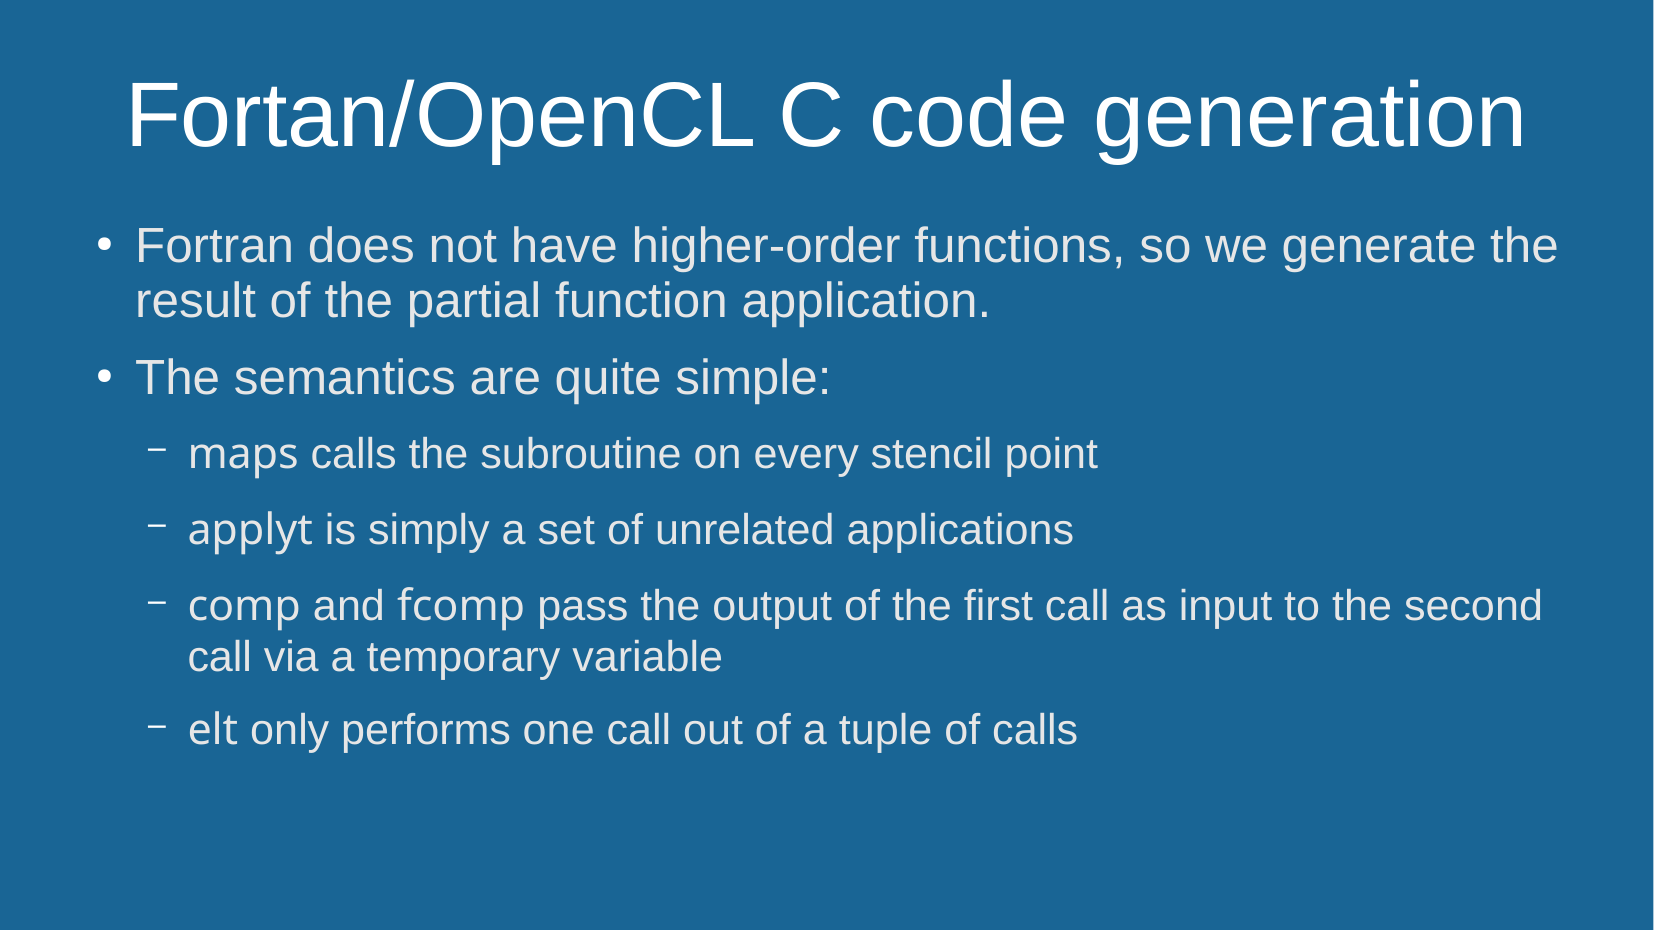

# Fortan/OpenCL C code generation
Fortran does not have higher-order functions, so we generate the result of the partial function application.
The semantics are quite simple:
maps calls the subroutine on every stencil point
applyt is simply a set of unrelated applications
comp and fcomp pass the output of the first call as input to the second call via a temporary variable
elt only performs one call out of a tuple of calls